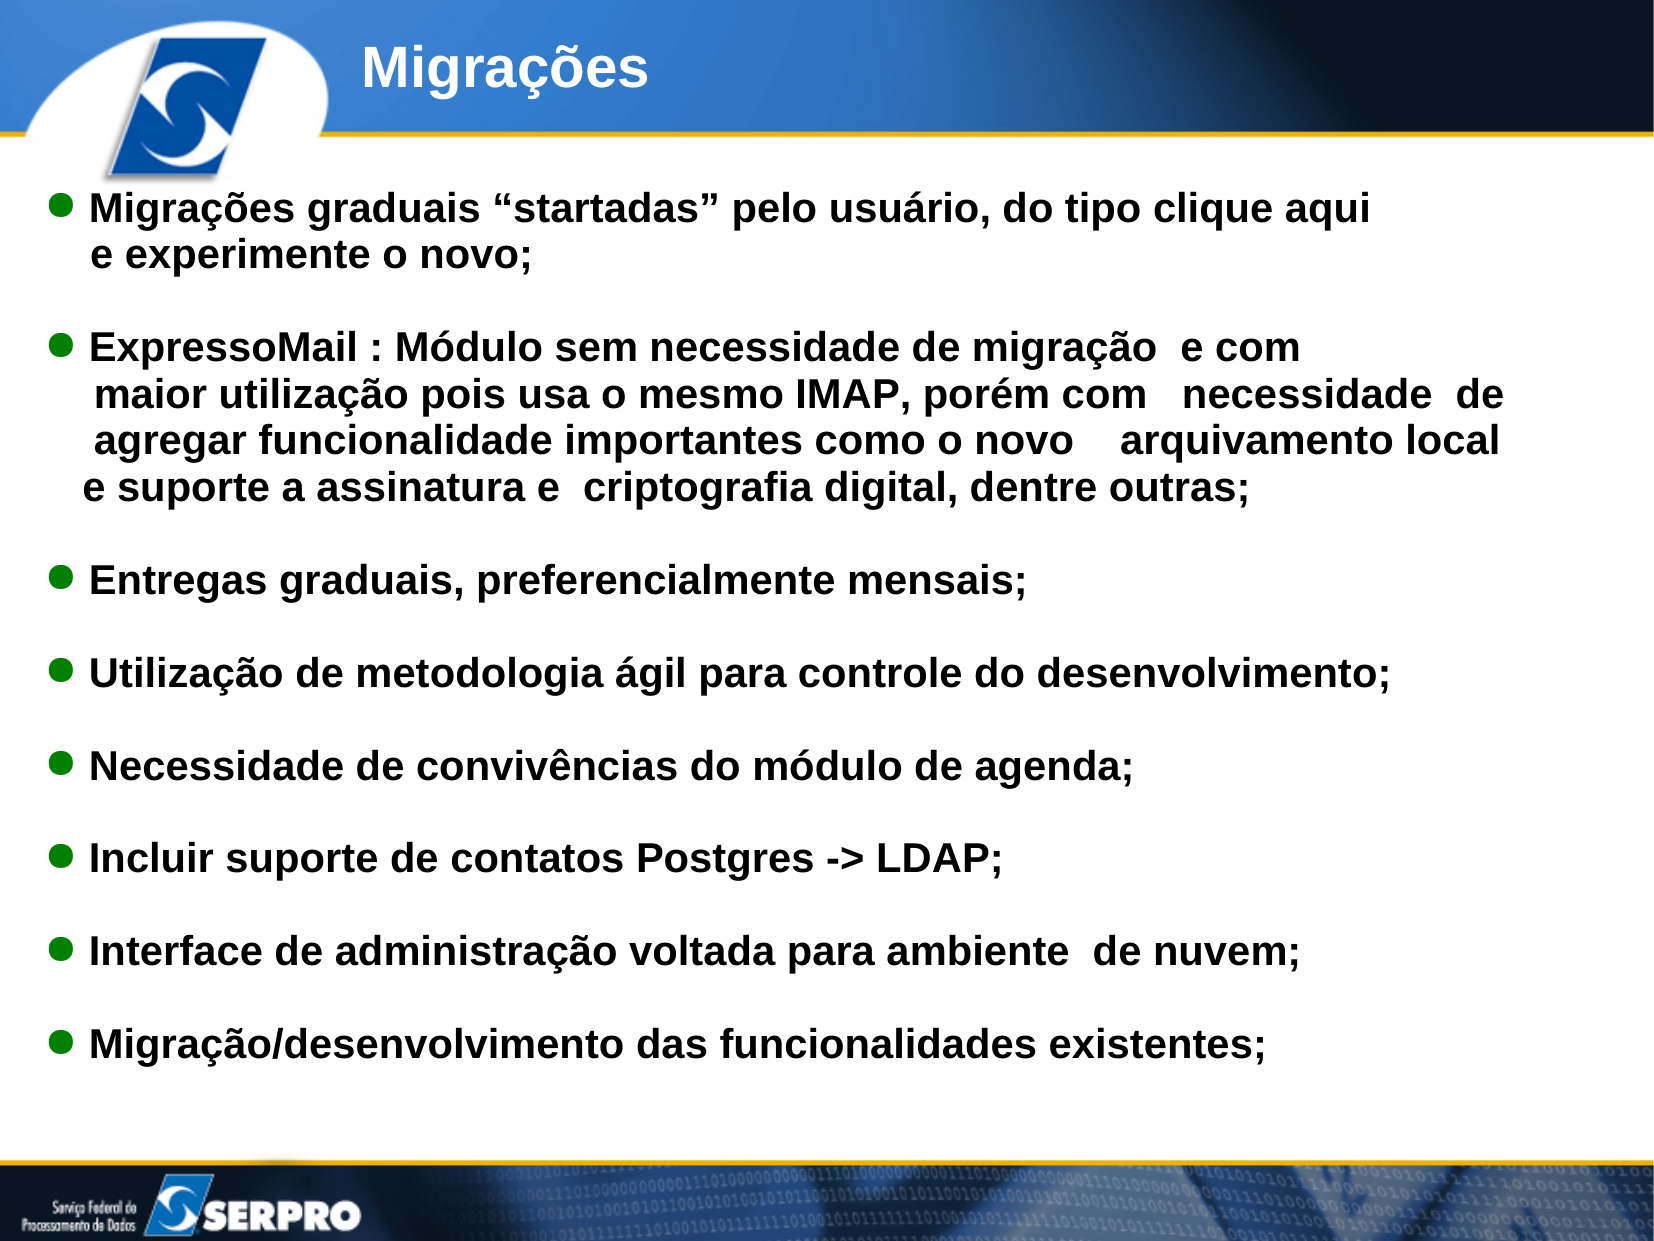

# Migrações
 Migrações graduais “startadas” pelo usuário, do tipo clique aqui
 e experimente o novo;
 ExpressoMail : Módulo sem necessidade de migração e com
 maior utilização pois usa o mesmo IMAP, porém com necessidade de
 agregar funcionalidade importantes como o novo arquivamento local
 e suporte a assinatura e criptografia digital, dentre outras;
 Entregas graduais, preferencialmente mensais;
 Utilização de metodologia ágil para controle do desenvolvimento;
 Necessidade de convivências do módulo de agenda;
 Incluir suporte de contatos Postgres -> LDAP;
 Interface de administração voltada para ambiente de nuvem;
 Migração/desenvolvimento das funcionalidades existentes;